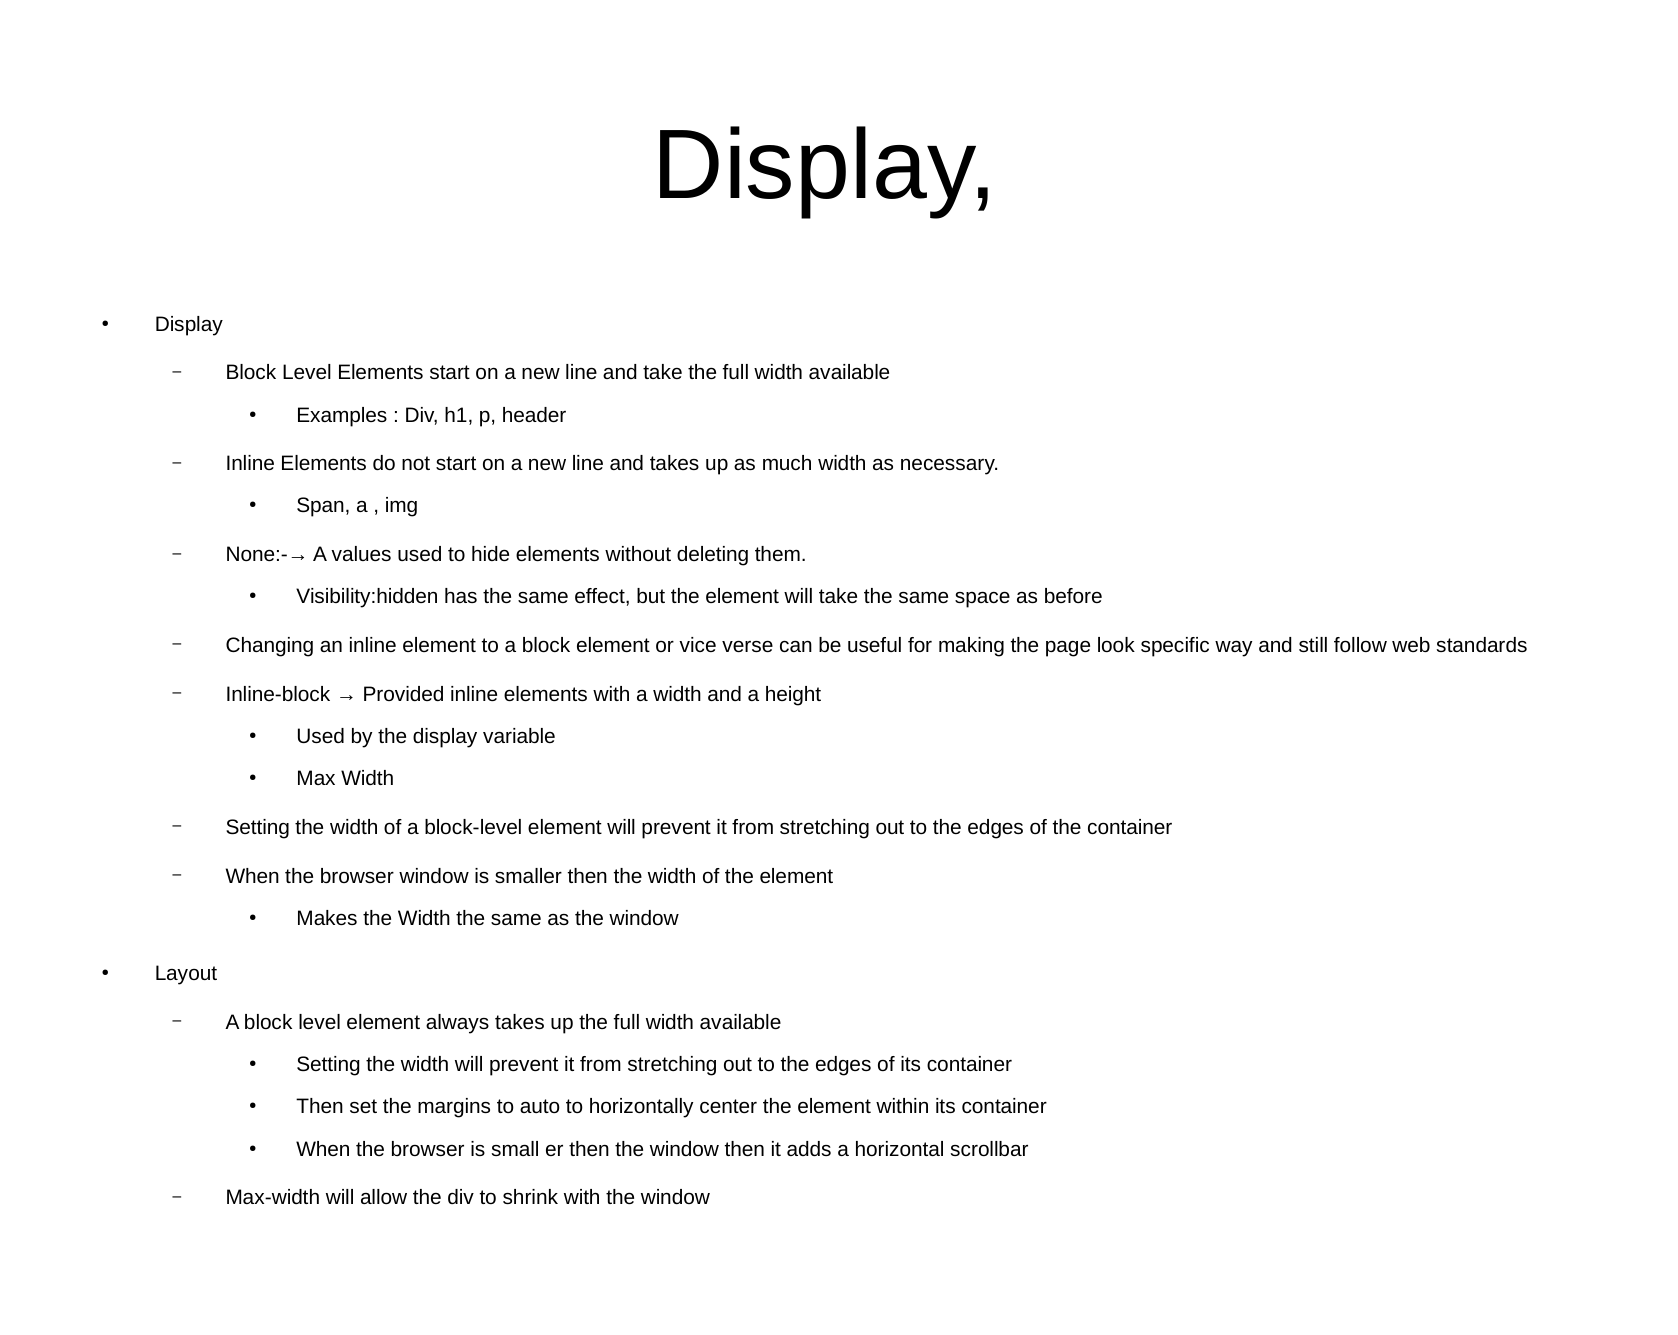

# Display,
Display
Block Level Elements start on a new line and take the full width available
Examples : Div, h1, p, header
Inline Elements do not start on a new line and takes up as much width as necessary.
Span, a , img
None:-→ A values used to hide elements without deleting them.
Visibility:hidden has the same effect, but the element will take the same space as before
Changing an inline element to a block element or vice verse can be useful for making the page look specific way and still follow web standards
Inline-block → Provided inline elements with a width and a height
Used by the display variable
Max Width
Setting the width of a block-level element will prevent it from stretching out to the edges of the container
When the browser window is smaller then the width of the element
Makes the Width the same as the window
Layout
A block level element always takes up the full width available
Setting the width will prevent it from stretching out to the edges of its container
Then set the margins to auto to horizontally center the element within its container
When the browser is small er then the window then it adds a horizontal scrollbar
Max-width will allow the div to shrink with the window